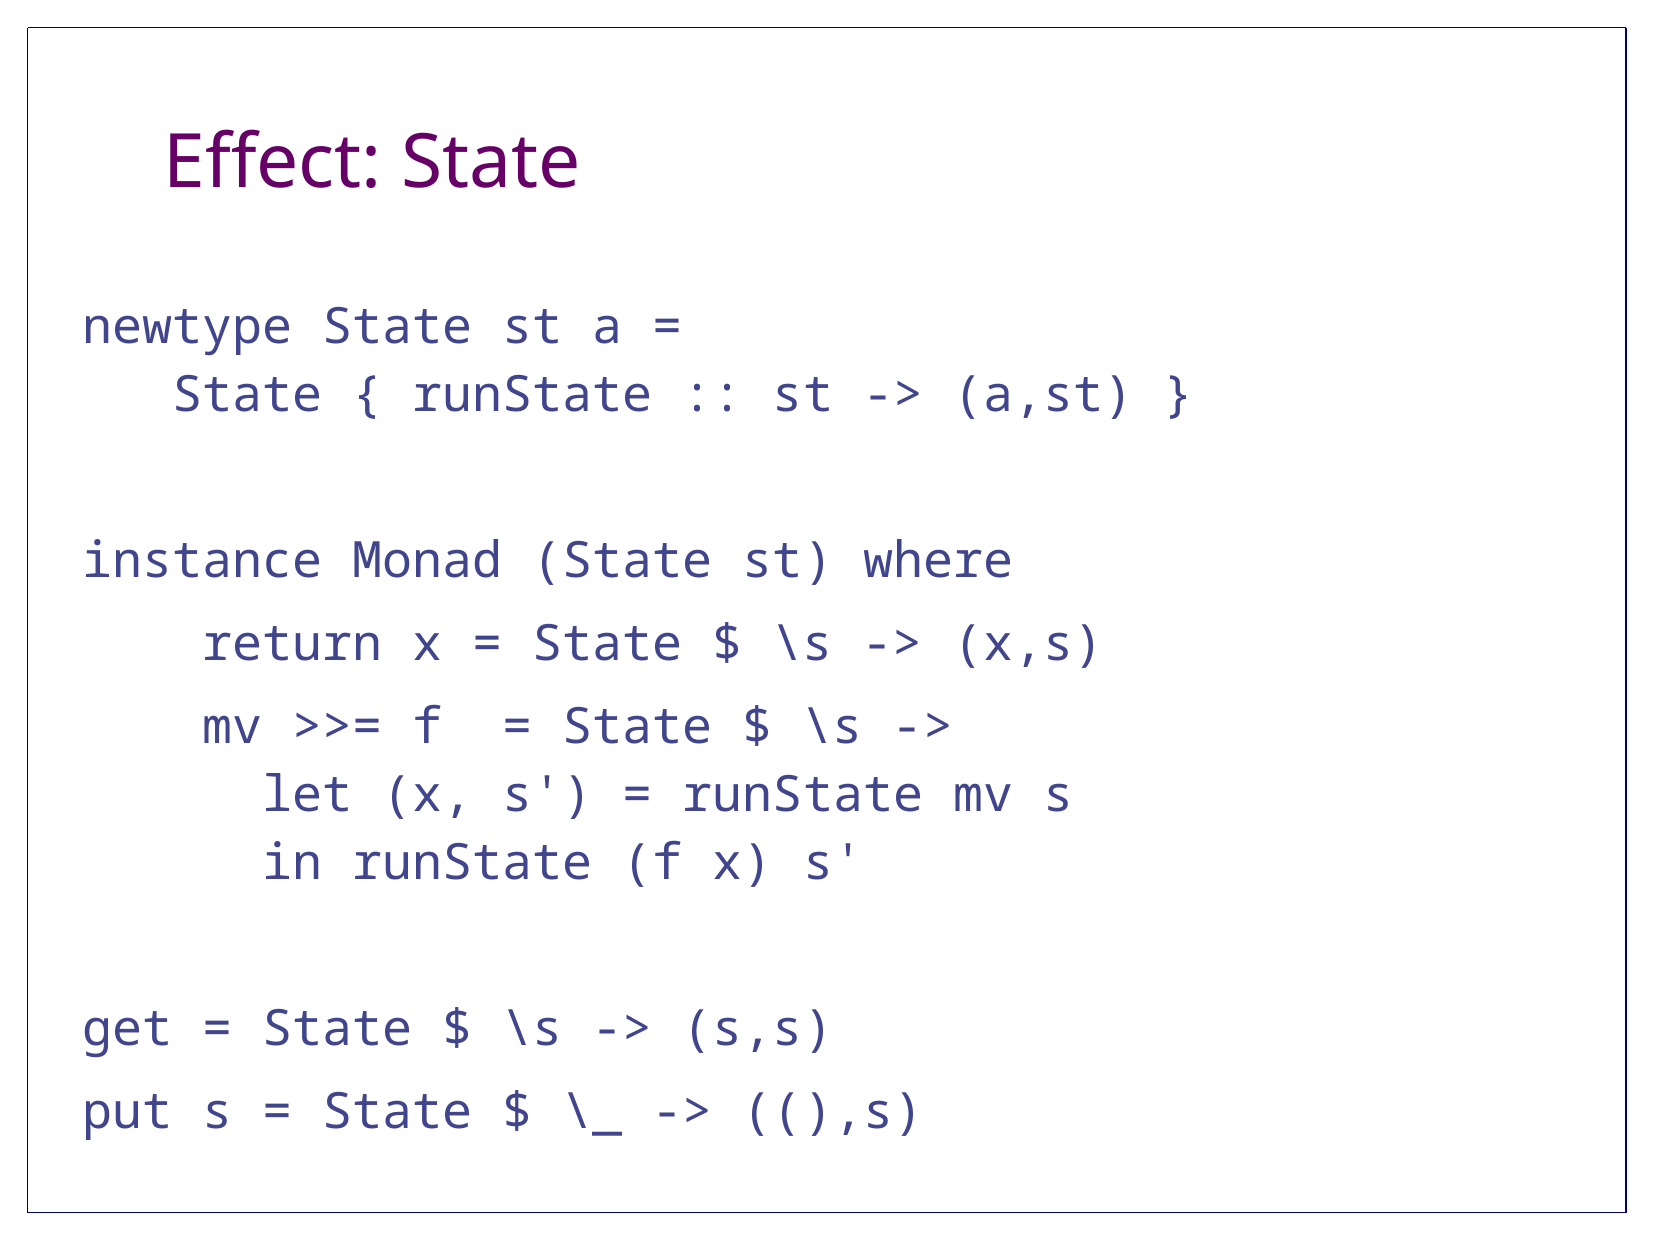

# Effect: State
newtype State st a =
 State { runState :: st -> (a,st) }
instance Monad (State st) where
 return x = State $ \s -> (x,s)
 mv >>= f = State $ \s ->
 let (x, s') = runState mv s
 in runState (f x) s'
get = State $ \s -> (s,s)
put s = State $ \_ -> ((),s)